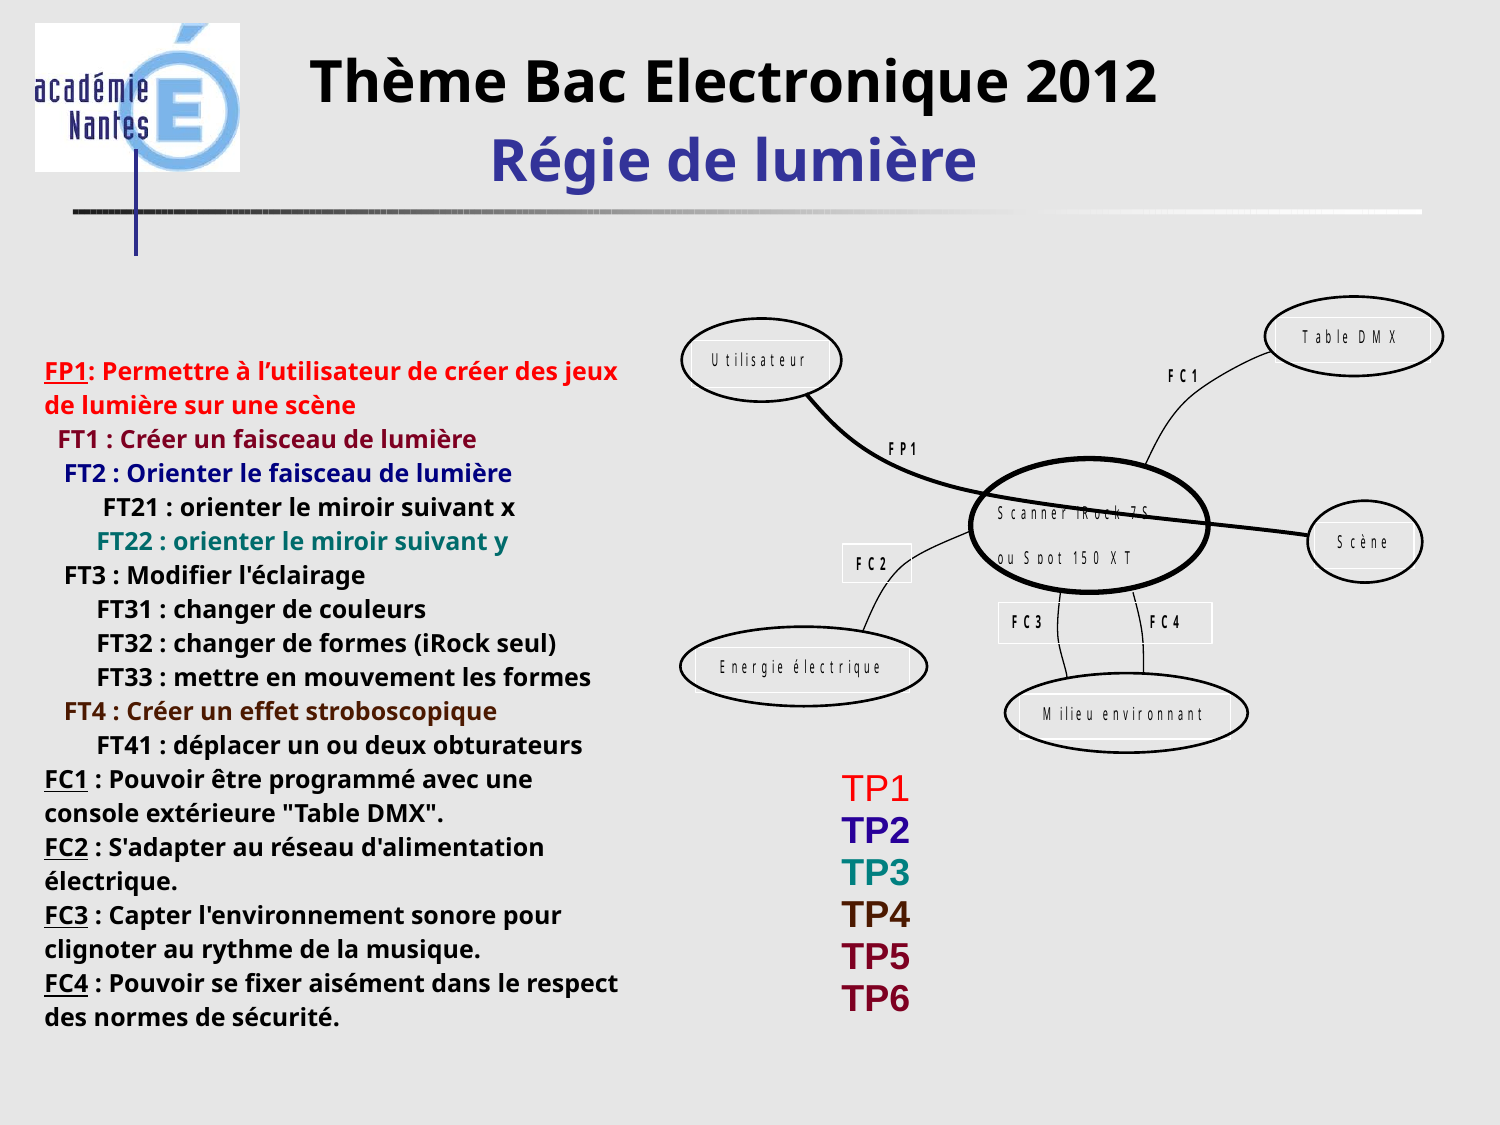

Thème Bac Electronique 2012
Régie de lumière
FP1: Permettre à l’utilisateur de créer des jeux de lumière sur une scène
 FT1 : Créer un faisceau de lumière
 FT2 : Orienter le faisceau de lumière
 FT21 : orienter le miroir suivant x
 FT22 : orienter le miroir suivant y
 FT3 : Modifier l'éclairage
 FT31 : changer de couleurs
 FT32 : changer de formes (iRock seul)
 FT33 : mettre en mouvement les formes
 FT4 : Créer un effet stroboscopique
 FT41 : déplacer un ou deux obturateurs
FC1 : Pouvoir être programmé avec une console extérieure "Table DMX".
FC2 : S'adapter au réseau d'alimentation électrique.
FC3 : Capter l'environnement sonore pour clignoter au rythme de la musique.
FC4 : Pouvoir se fixer aisément dans le respect des normes de sécurité.
TP1
TP2
TP3
TP4
TP5
TP6